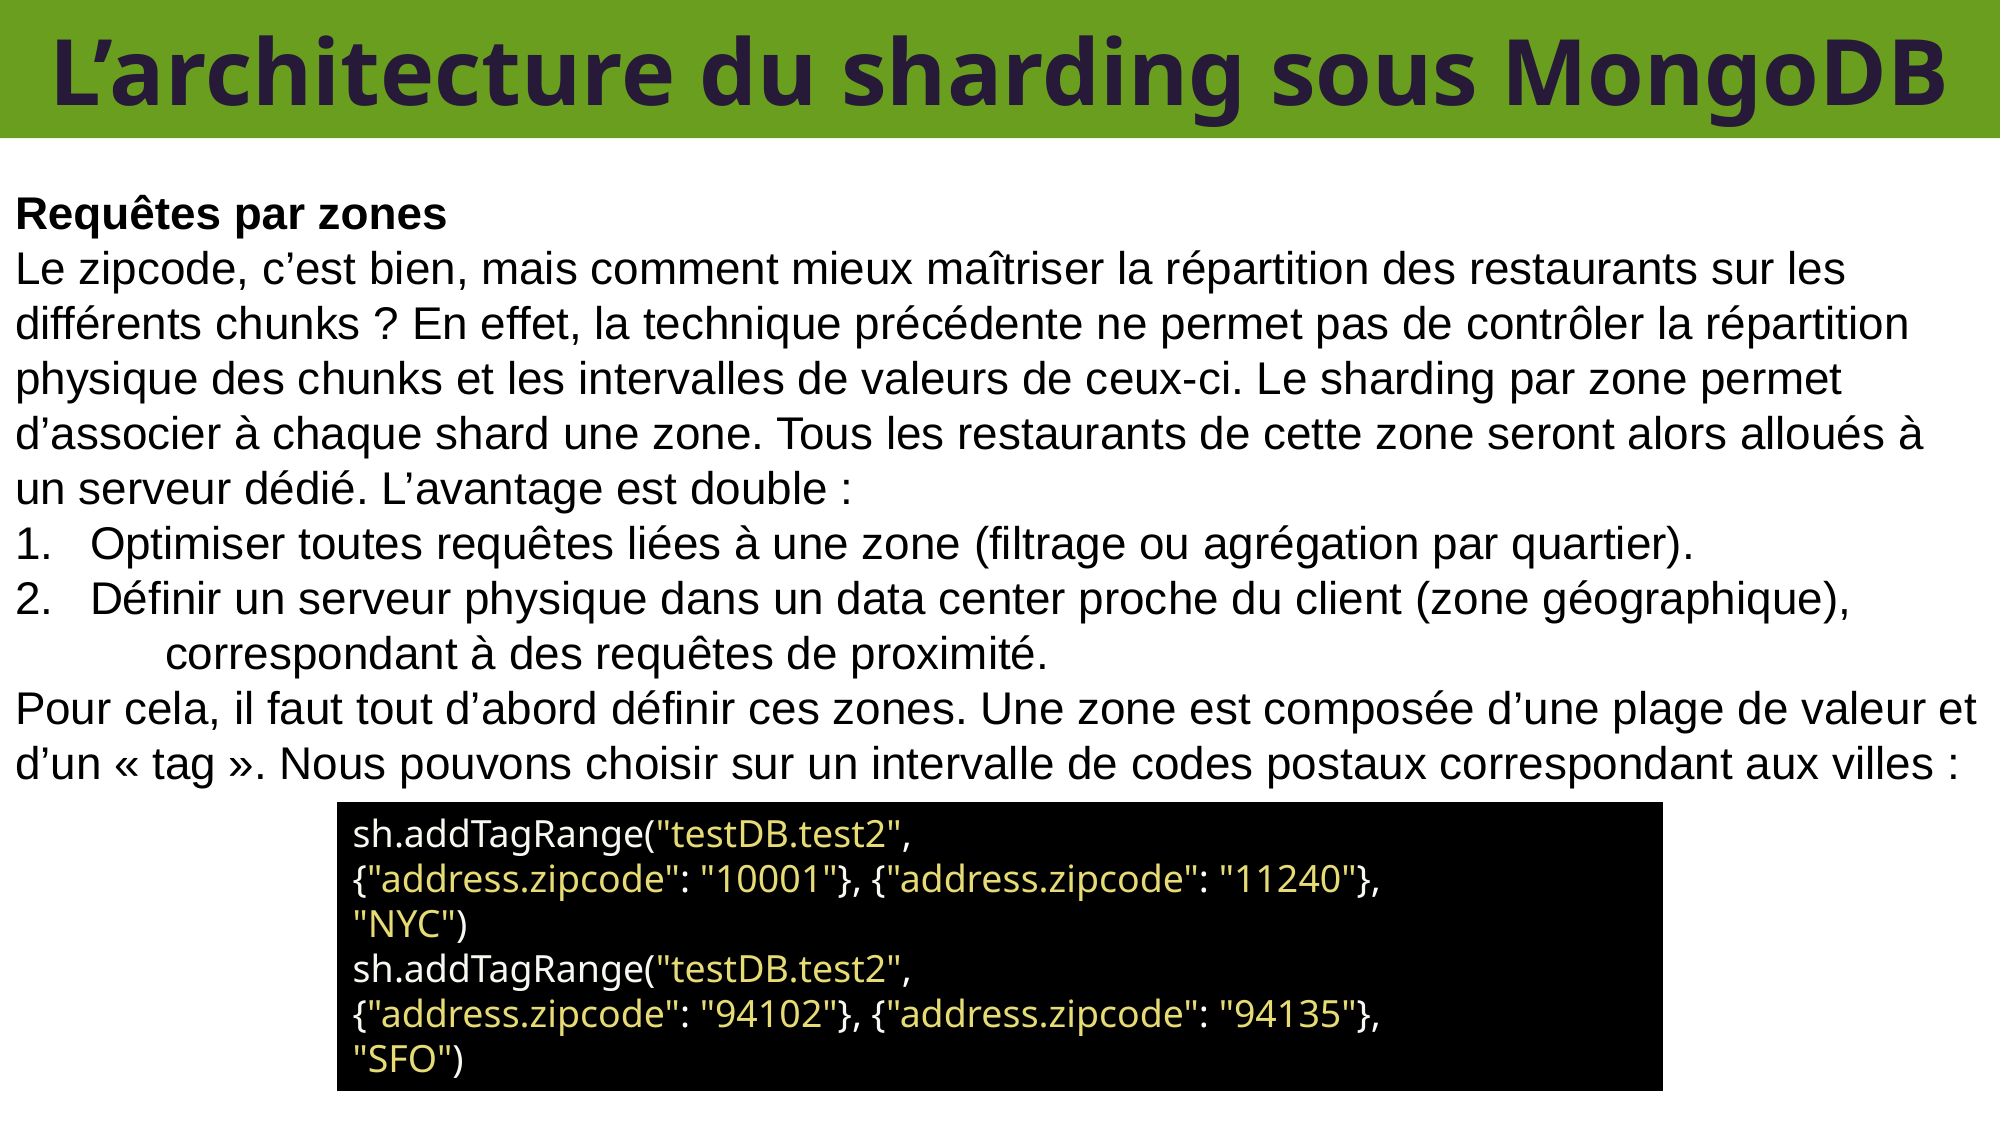

L’architecture du sharding sous MongoDB
Requêtes par zones
Le zipcode, c’est bien, mais comment mieux maîtriser la répartition des restaurants sur les différents chunks ? En effet, la technique précédente ne permet pas de contrôler la répartition physique des chunks et les intervalles de valeurs de ceux-ci. Le sharding par zone permet d’associer à chaque shard une zone. Tous les restaurants de cette zone seront alors alloués à un serveur dédié. L’avantage est double :
Optimiser toutes requêtes liées à une zone (filtrage ou agrégation par quartier).
Définir un serveur physique dans un data center proche du client (zone géographique), correspondant à des requêtes de proximité.
Pour cela, il faut tout d’abord définir ces zones. Une zone est composée d’une plage de valeur et d’un « tag ». Nous pouvons choisir sur un intervalle de codes postaux correspondant aux villes :
sh.addTagRange("testDB.test2",
{"address.zipcode": "10001"}, {"address.zipcode": "11240"},
"NYC")
sh.addTagRange("testDB.test2",
{"address.zipcode": "94102"}, {"address.zipcode": "94135"},
"SFO")